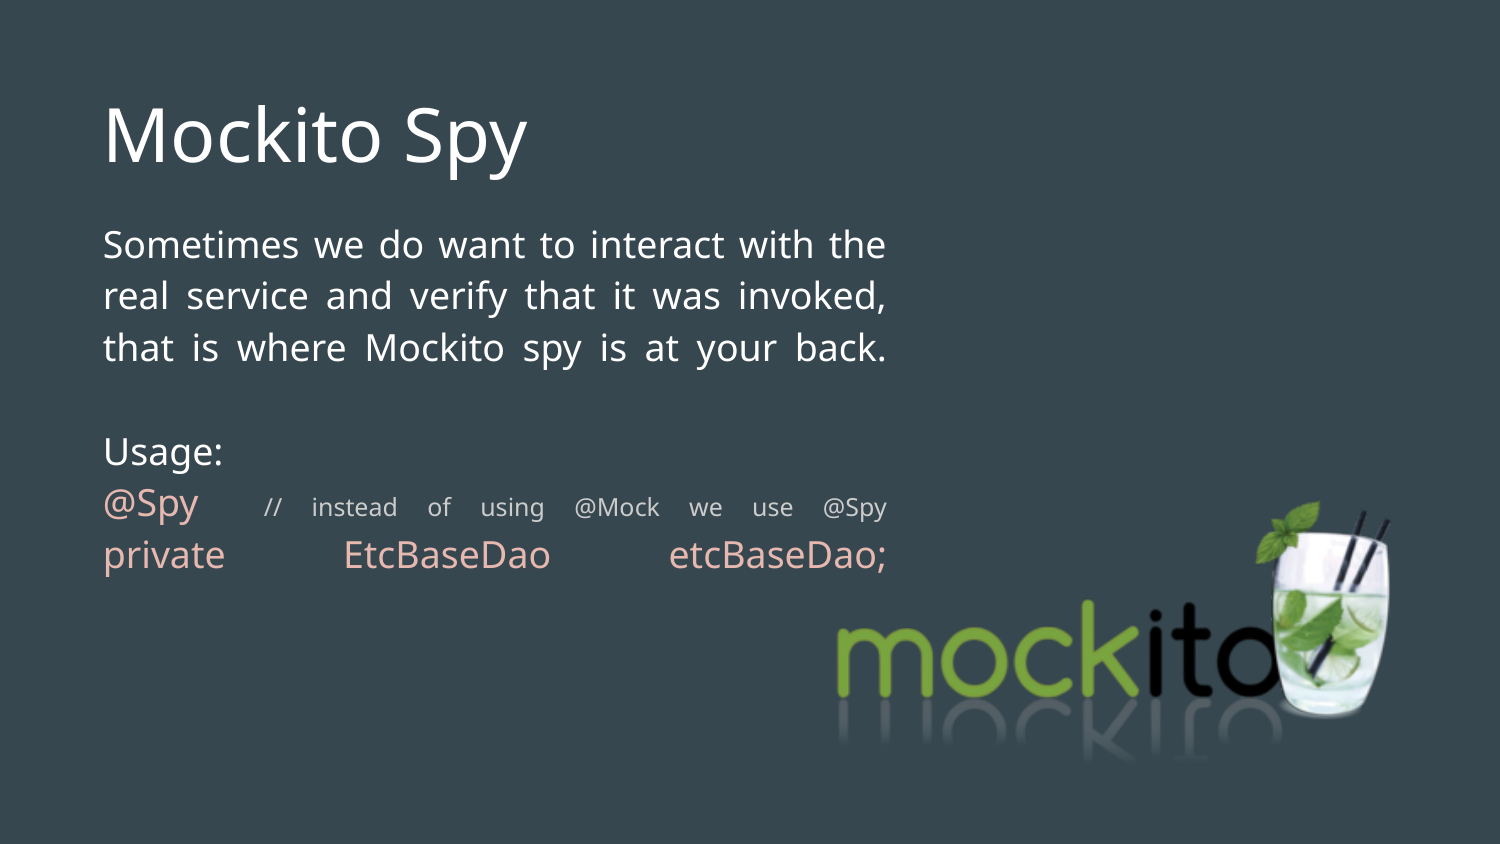

# Mockito Spy
Sometimes we do want to interact with the real service and verify that it was invoked, that is where Mockito spy is at your back.
Usage:
@Spy // instead of using @Mock we use @Spy
private EtcBaseDao etcBaseDao;